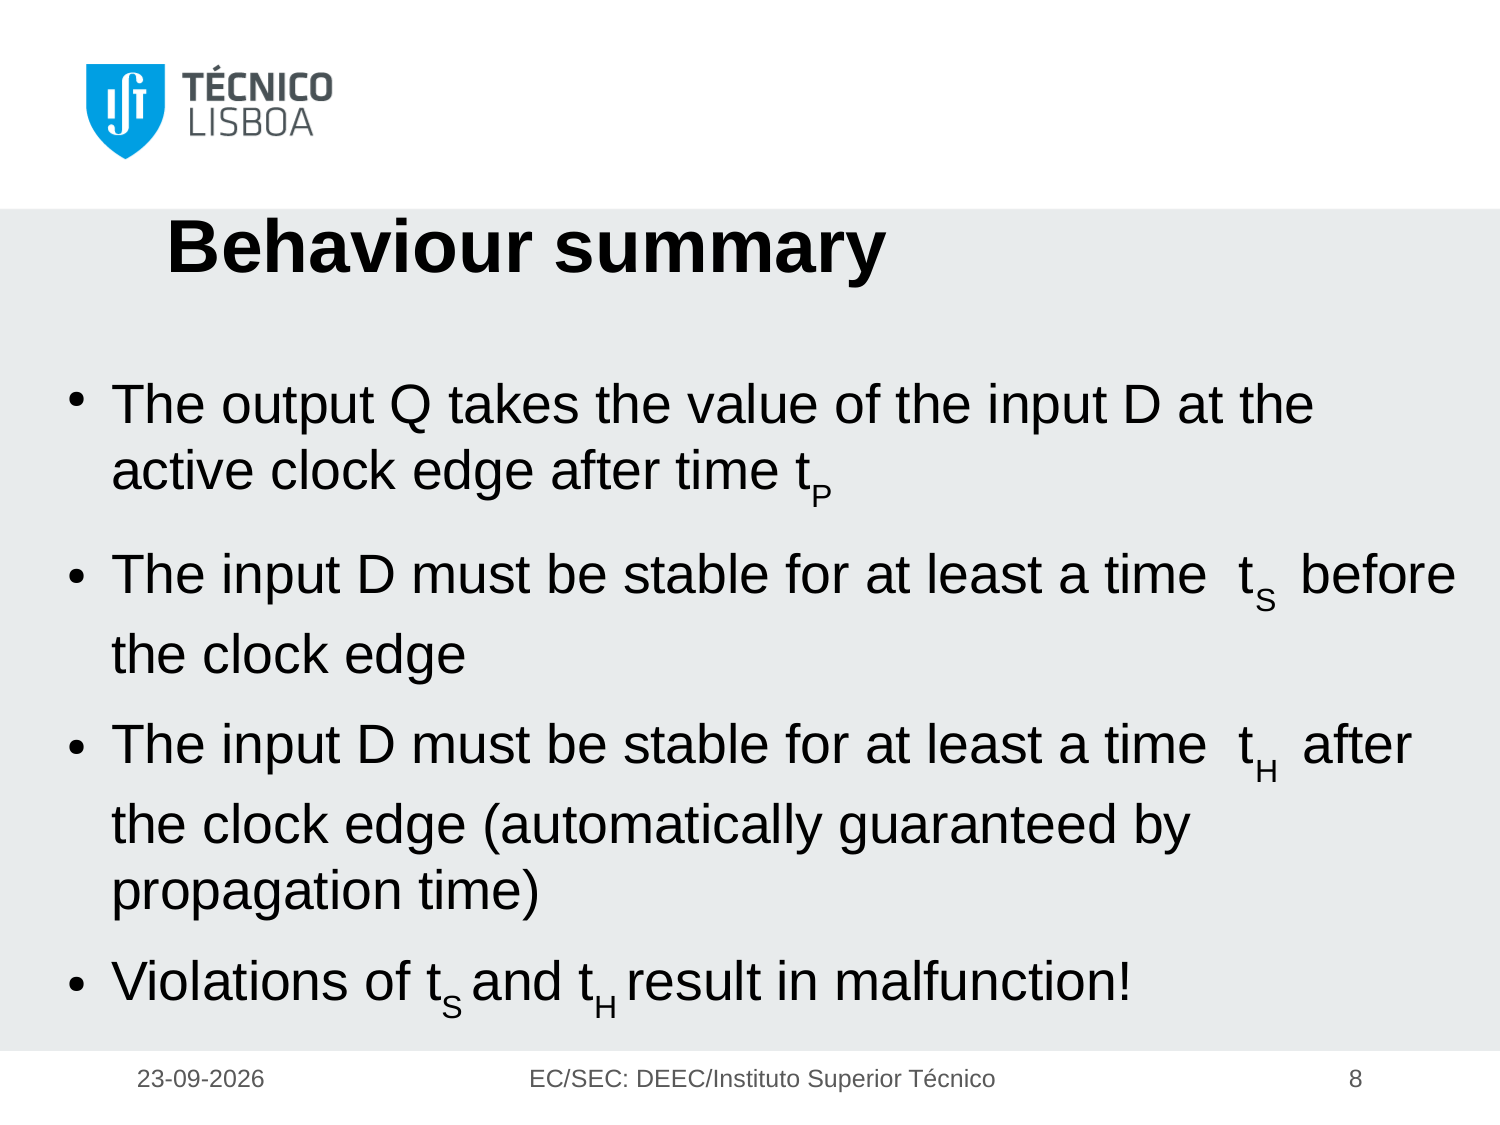

# Behaviour summary
The output Q takes the value of the input D at the active clock edge after time tP
The input D must be stable for at least a time tS before the clock edge
The input D must be stable for at least a time tH after the clock edge (automatically guaranteed by propagation time)
Violations of tS and tH result in malfunction!
EC/SEC: DEEC/Instituto Superior Técnico